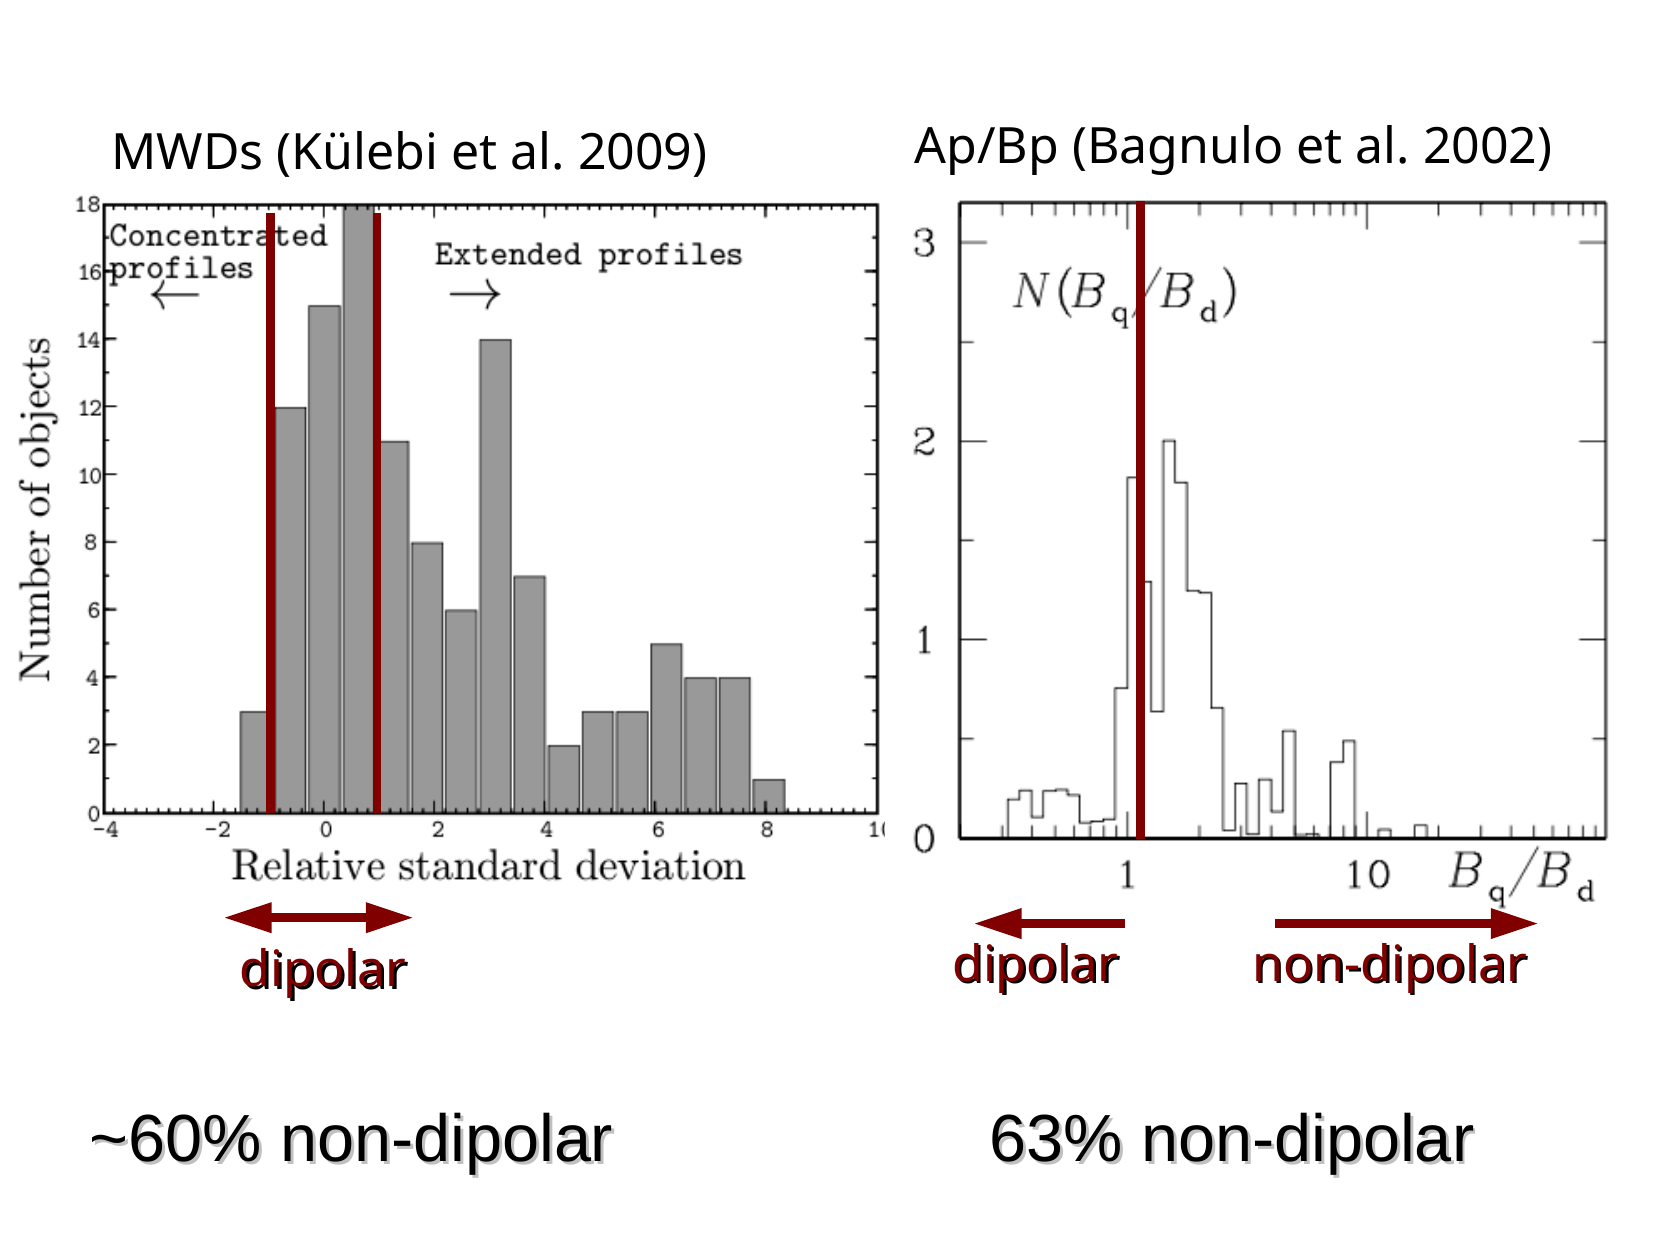

Ap/Bp (Bagnulo et al. 2002)
MWDs (Külebi et al. 2009)
dipolar
non-dipolar
dipolar
~60% non-dipolar
63% non-dipolar